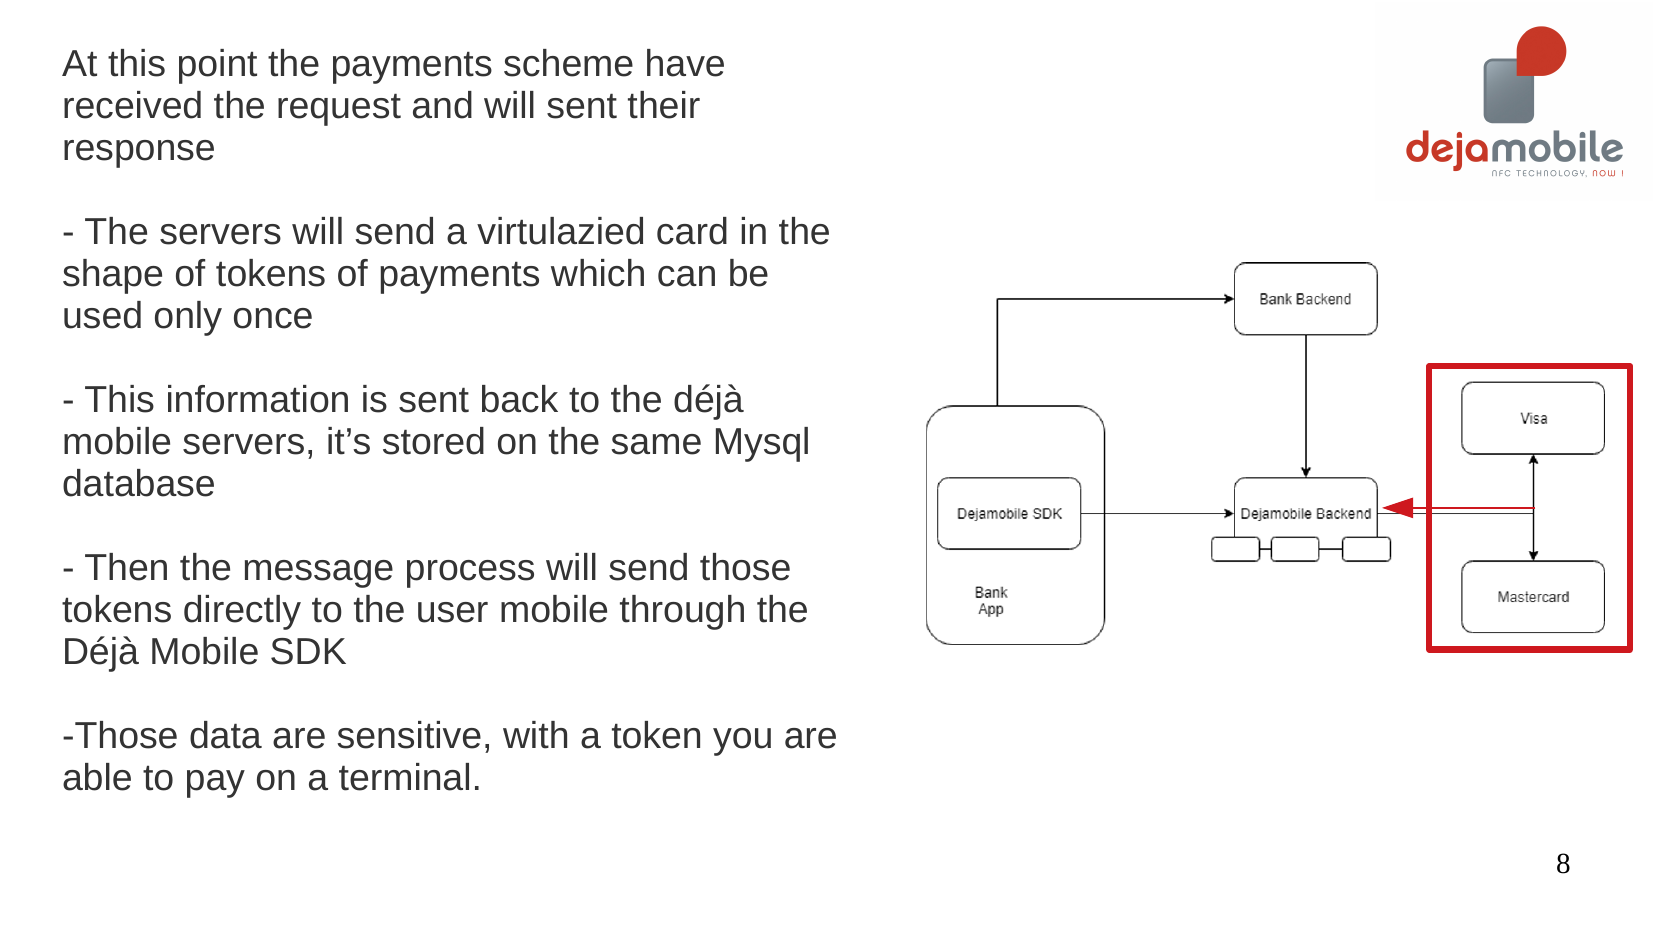

At this point the payments scheme have received the request and will sent their response
- The servers will send a virtulazied card in the shape of tokens of payments which can be used only once
- This information is sent back to the déjà mobile servers, it’s stored on the same Mysql database
- Then the message process will send those tokens directly to the user mobile through the Déjà Mobile SDK
-Those data are sensitive, with a token you are able to pay on a terminal.
8